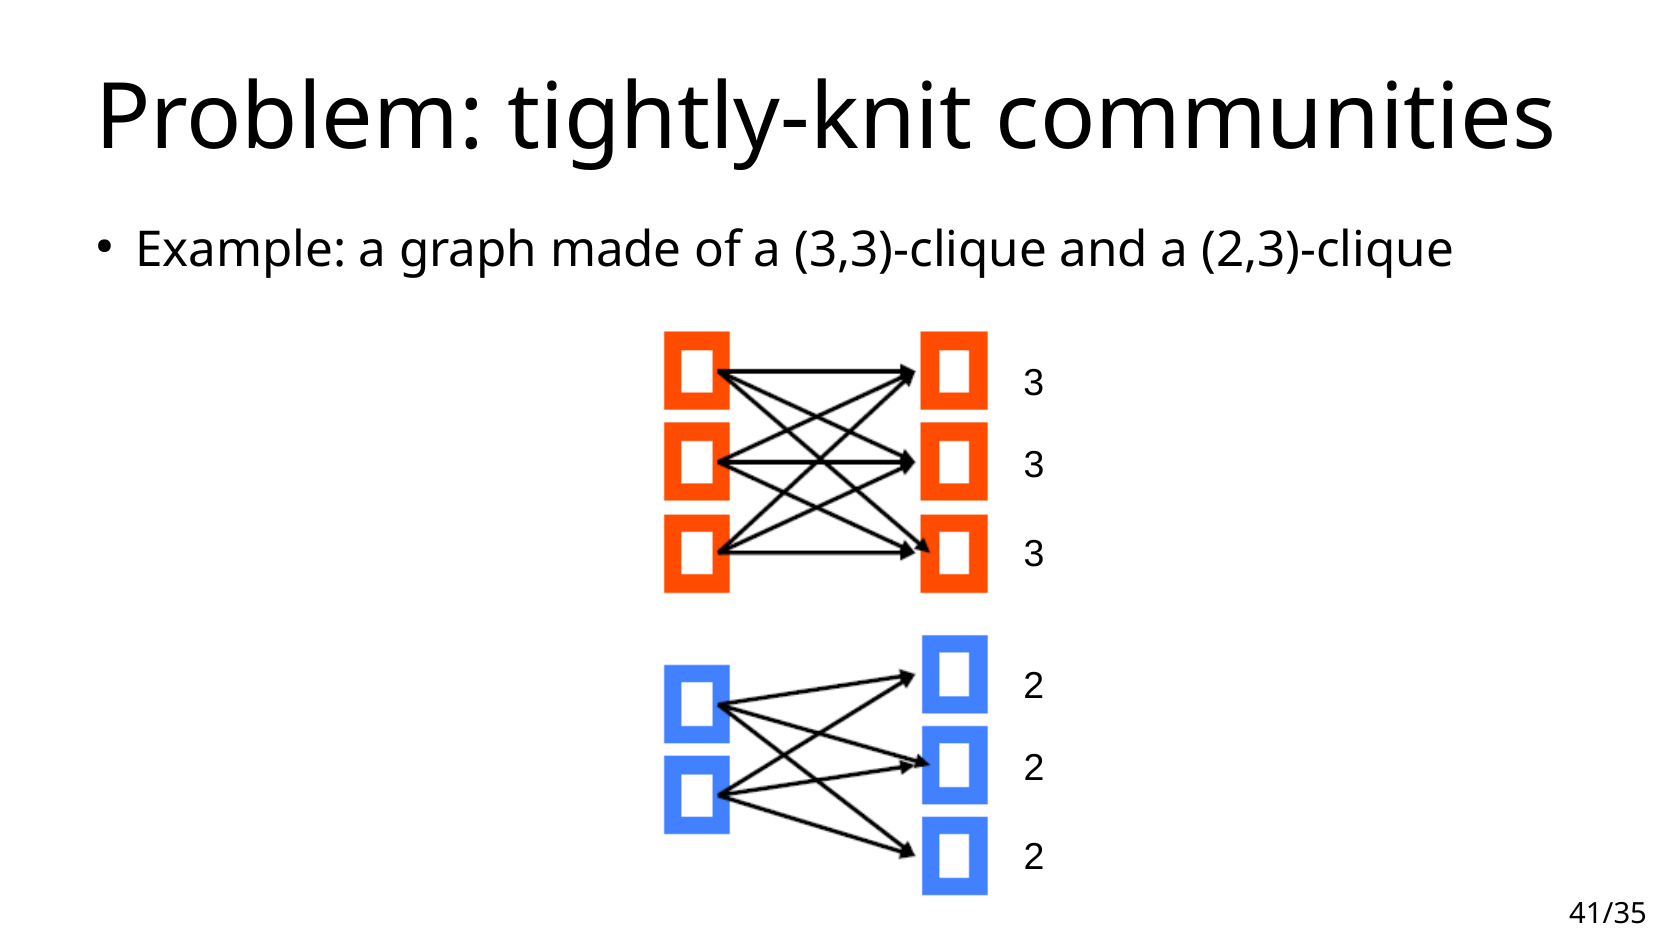

# Problem: tightly-knit communities
Example: a graph made of a (3,3)-clique and a (2,3)-clique
3
3
3
2
2
2
41